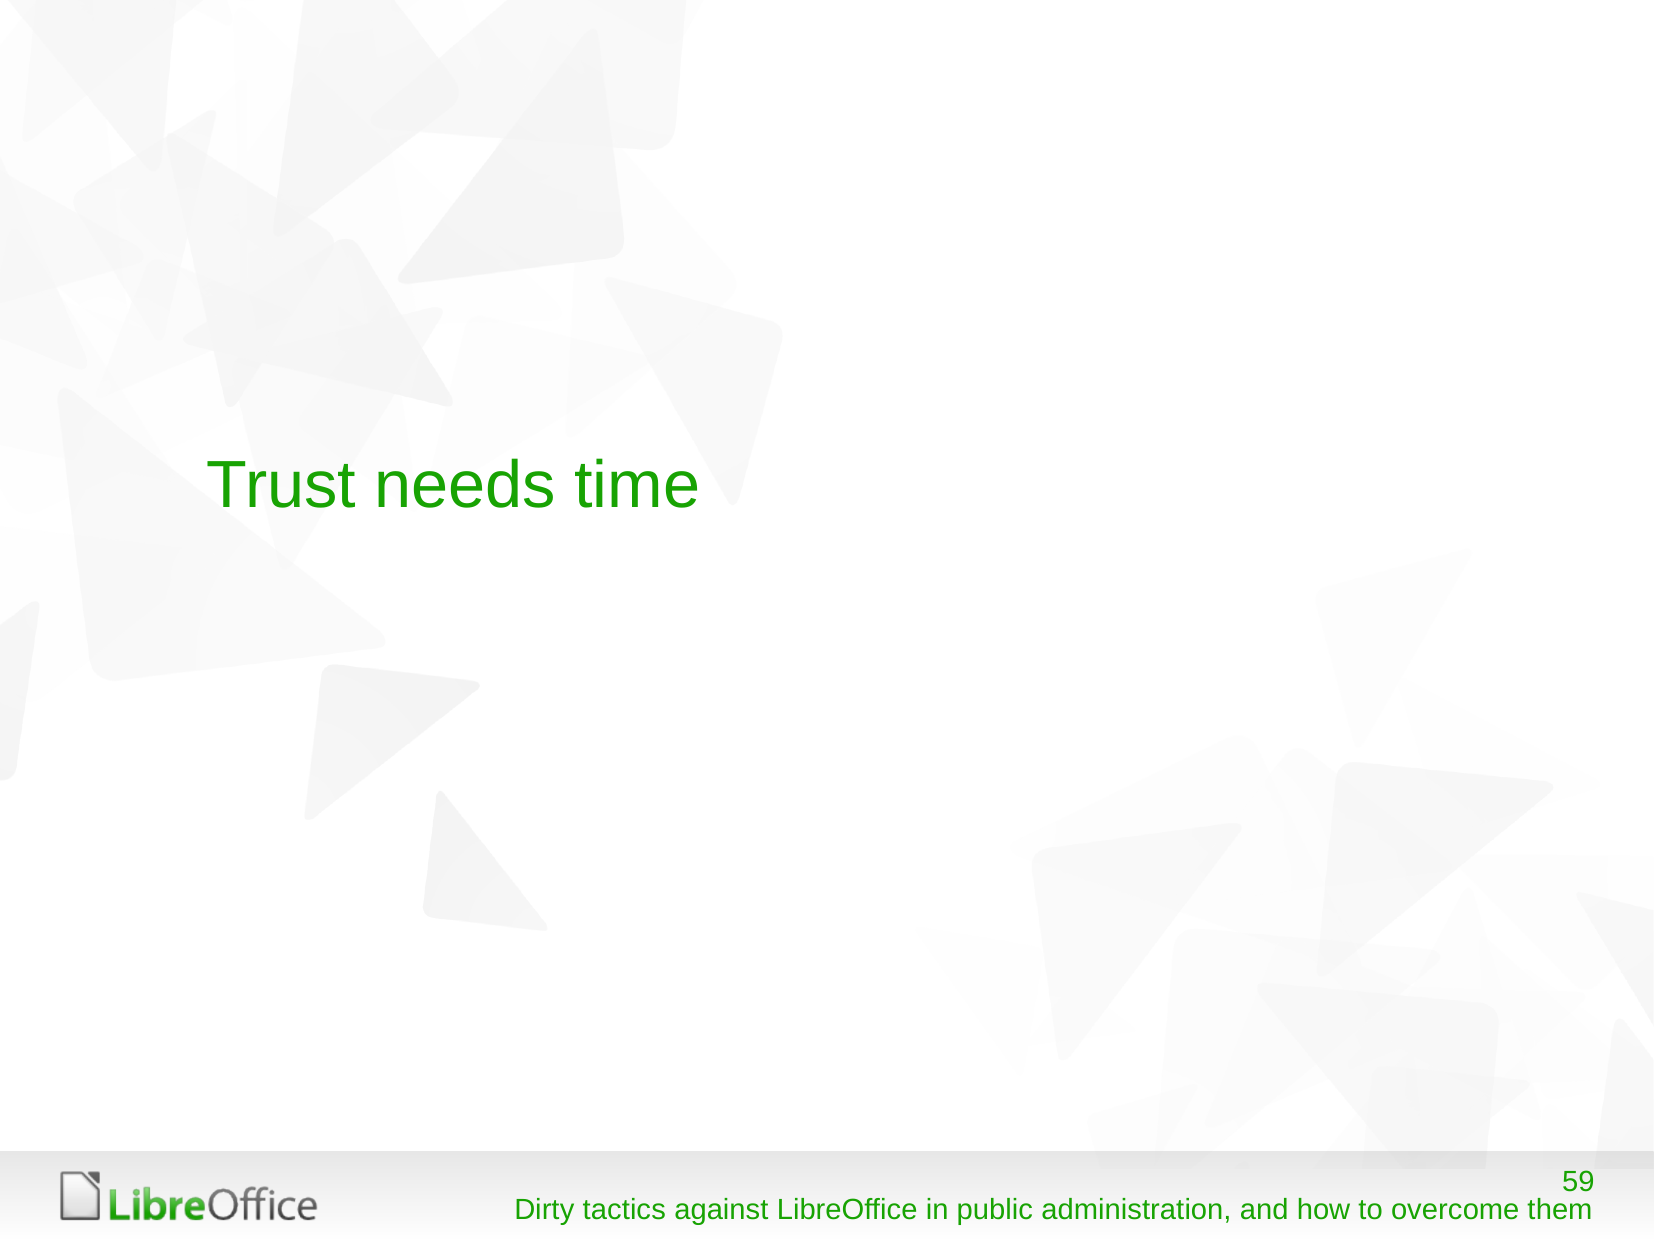

# Trust needs time
59
Dirty tactics against LibreOffice in public administration, and how to overcome them